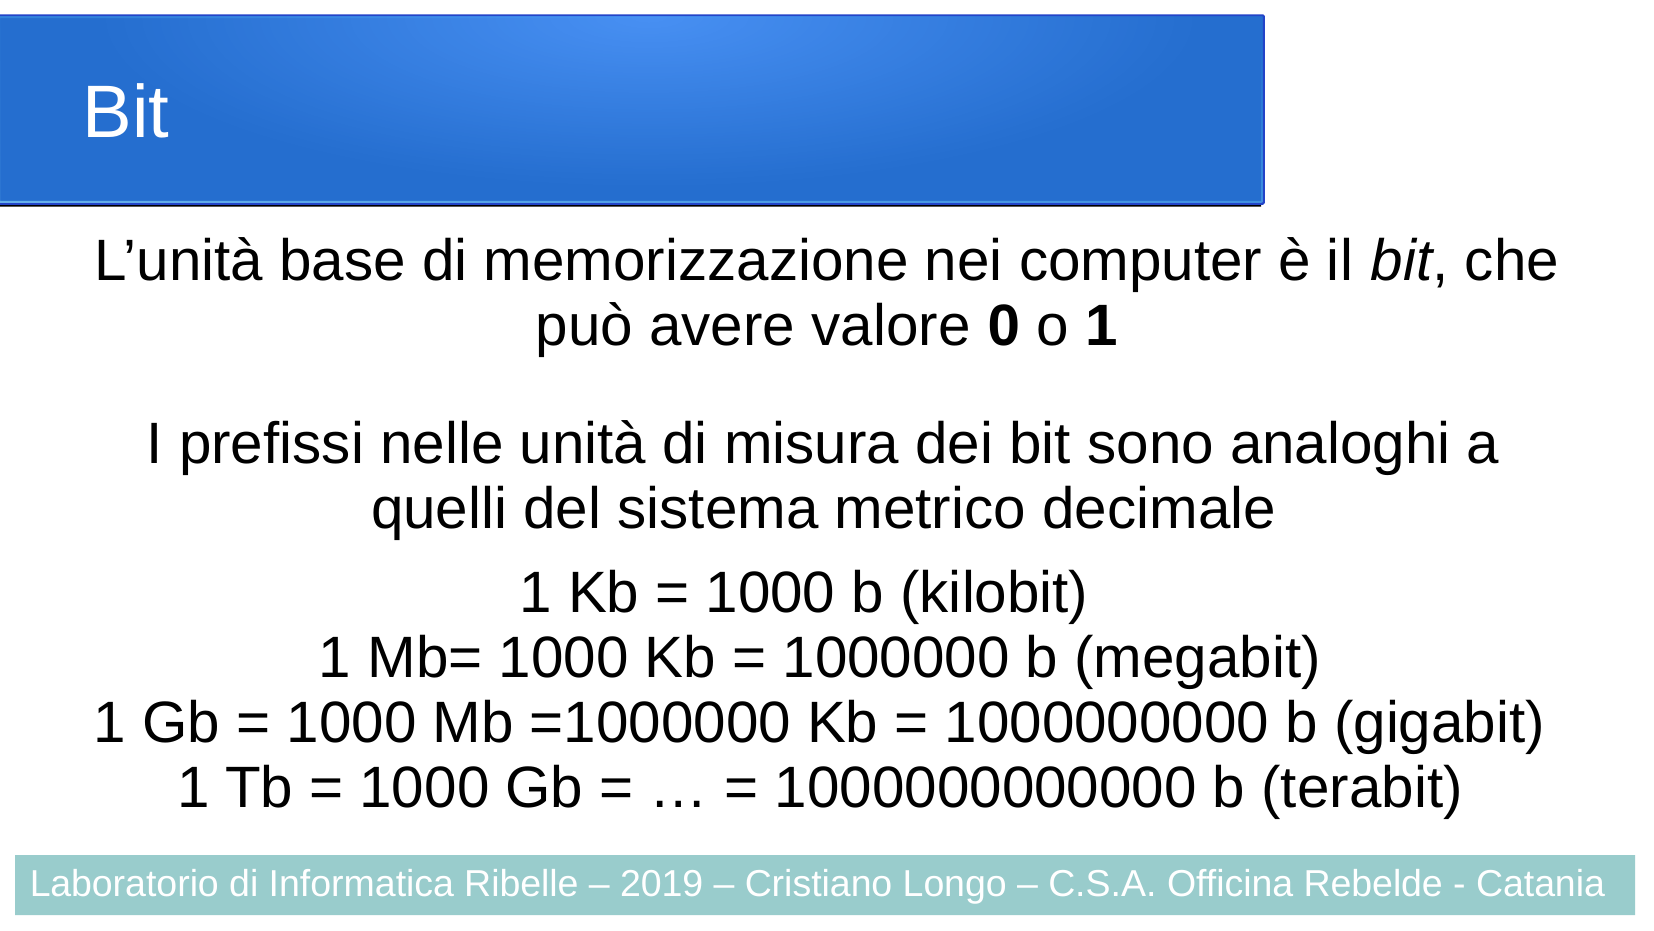

# Bit
L’unità base di memorizzazione nei computer è il bit, che può avere valore 0 o 1
I prefissi nelle unità di misura dei bit sono analoghi a quelli del sistema metrico decimale
1 Kb = 1000 b (kilobit)
1 Mb= 1000 Kb = 1000000 b (megabit)
1 Gb = 1000 Mb =1000000 Kb = 1000000000 b (gigabit)
1 Tb = 1000 Gb = … = 1000000000000 b (terabit)
Laboratorio di Informatica Ribelle – 2019 – Cristiano Longo – C.S.A. Officina Rebelde - Catania